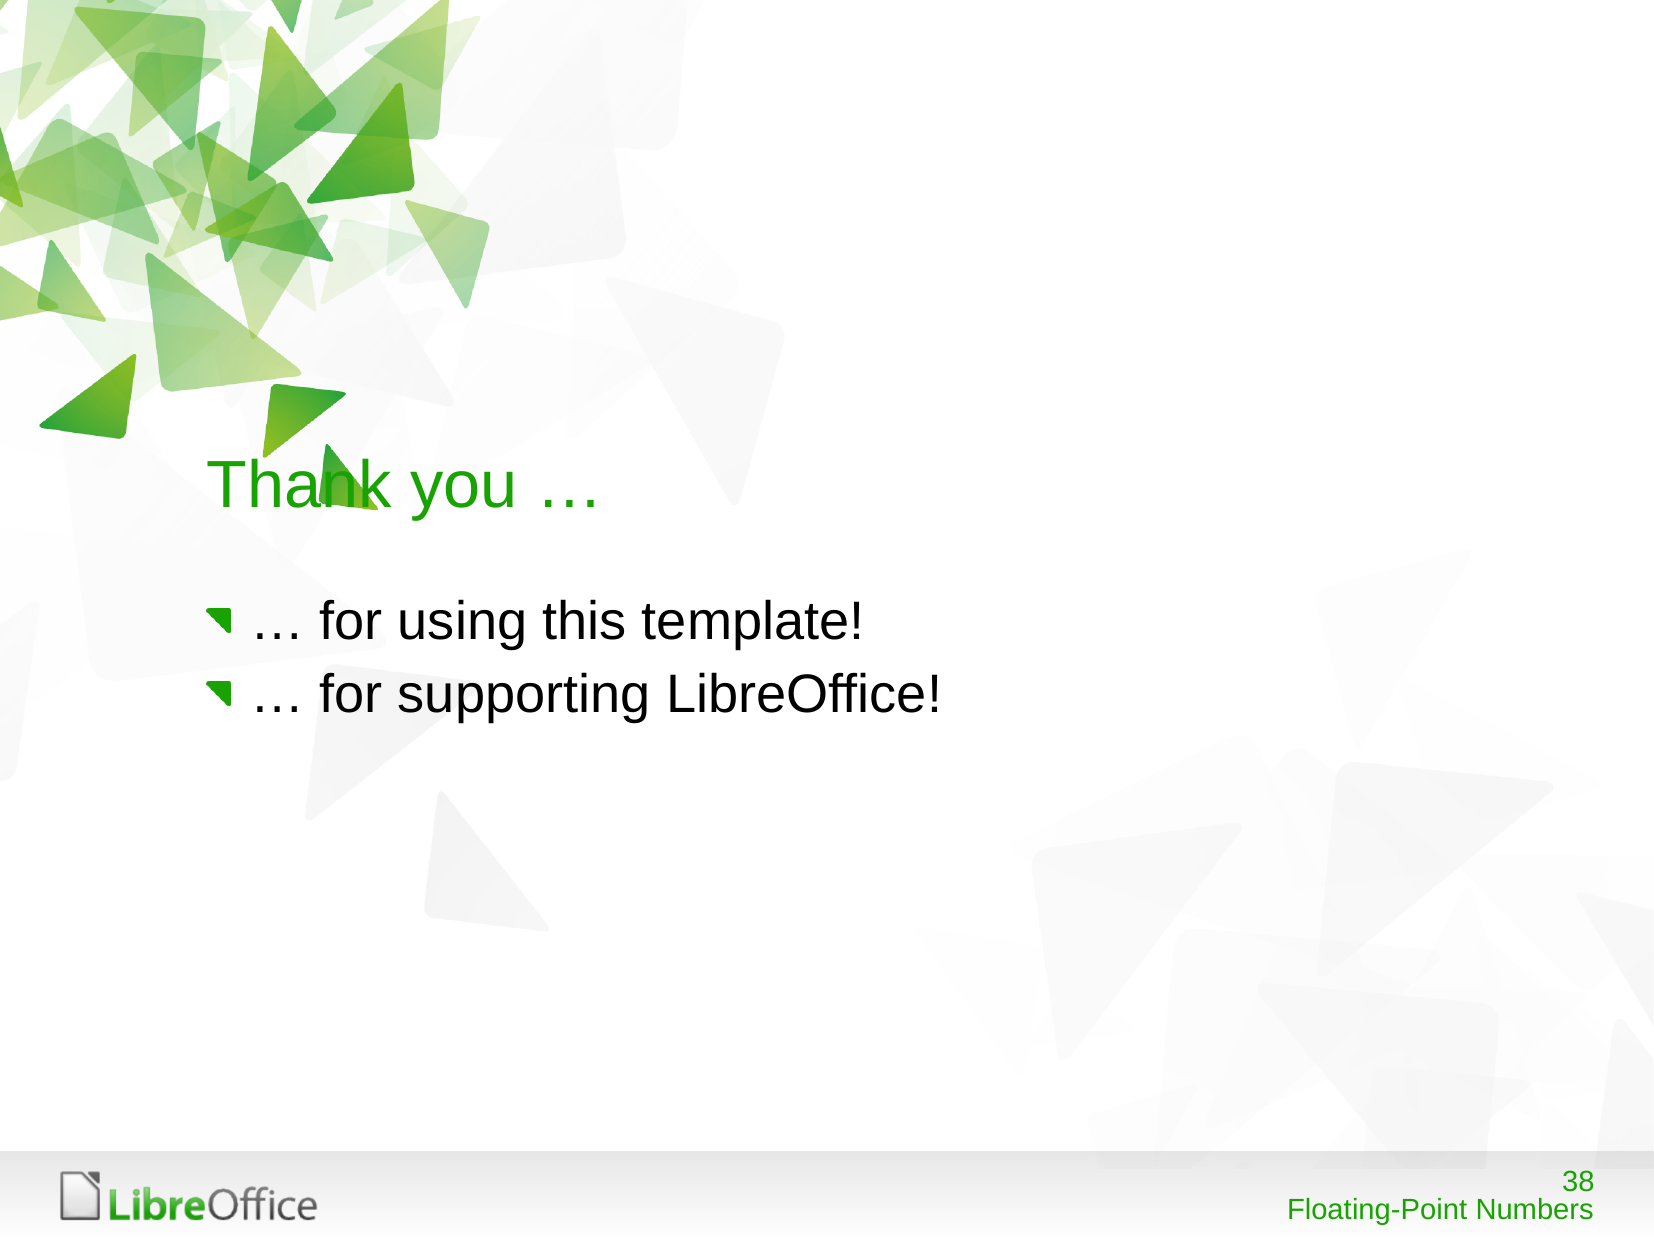

# Thank you …
… for using this template!
… for supporting LibreOffice!
38
Floating-Point Numbers